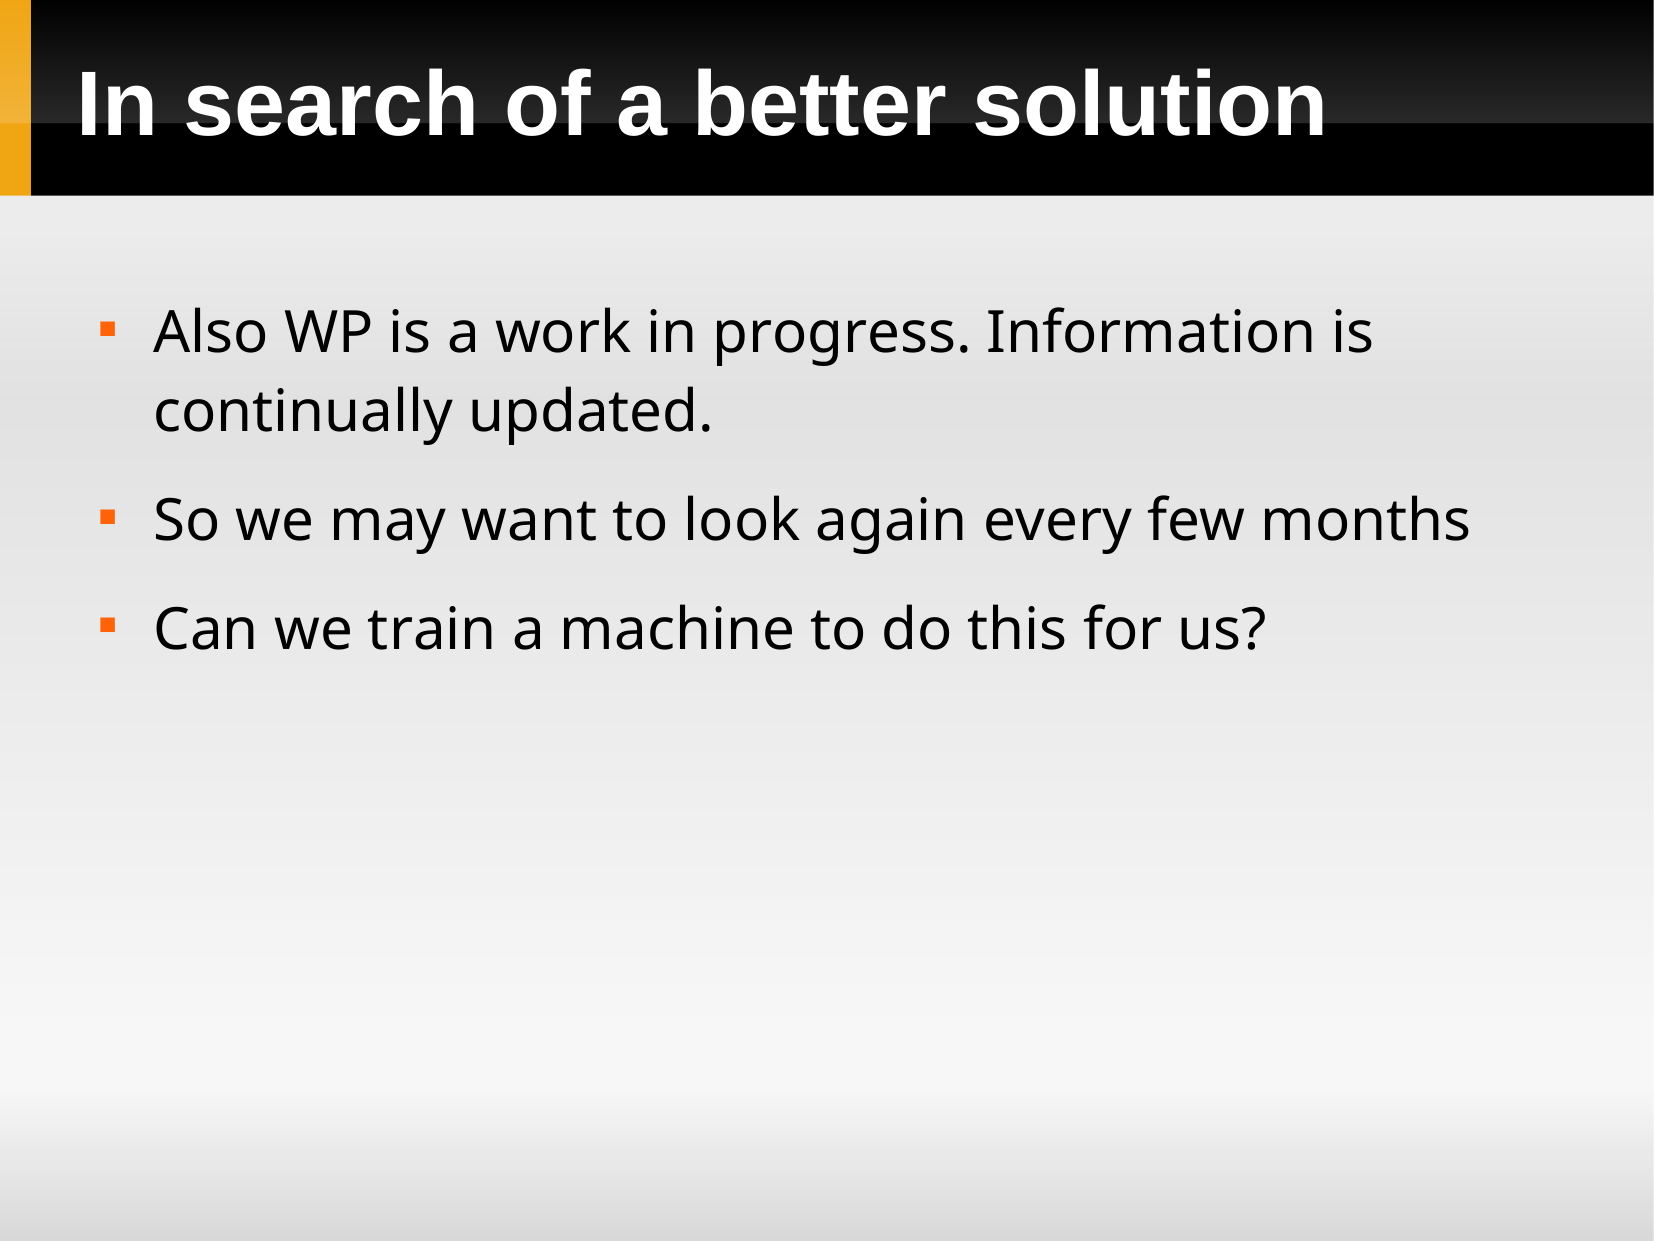

# In search of a better solution
Also WP is a work in progress. Information is continually updated.
So we may want to look again every few months
Can we train a machine to do this for us?